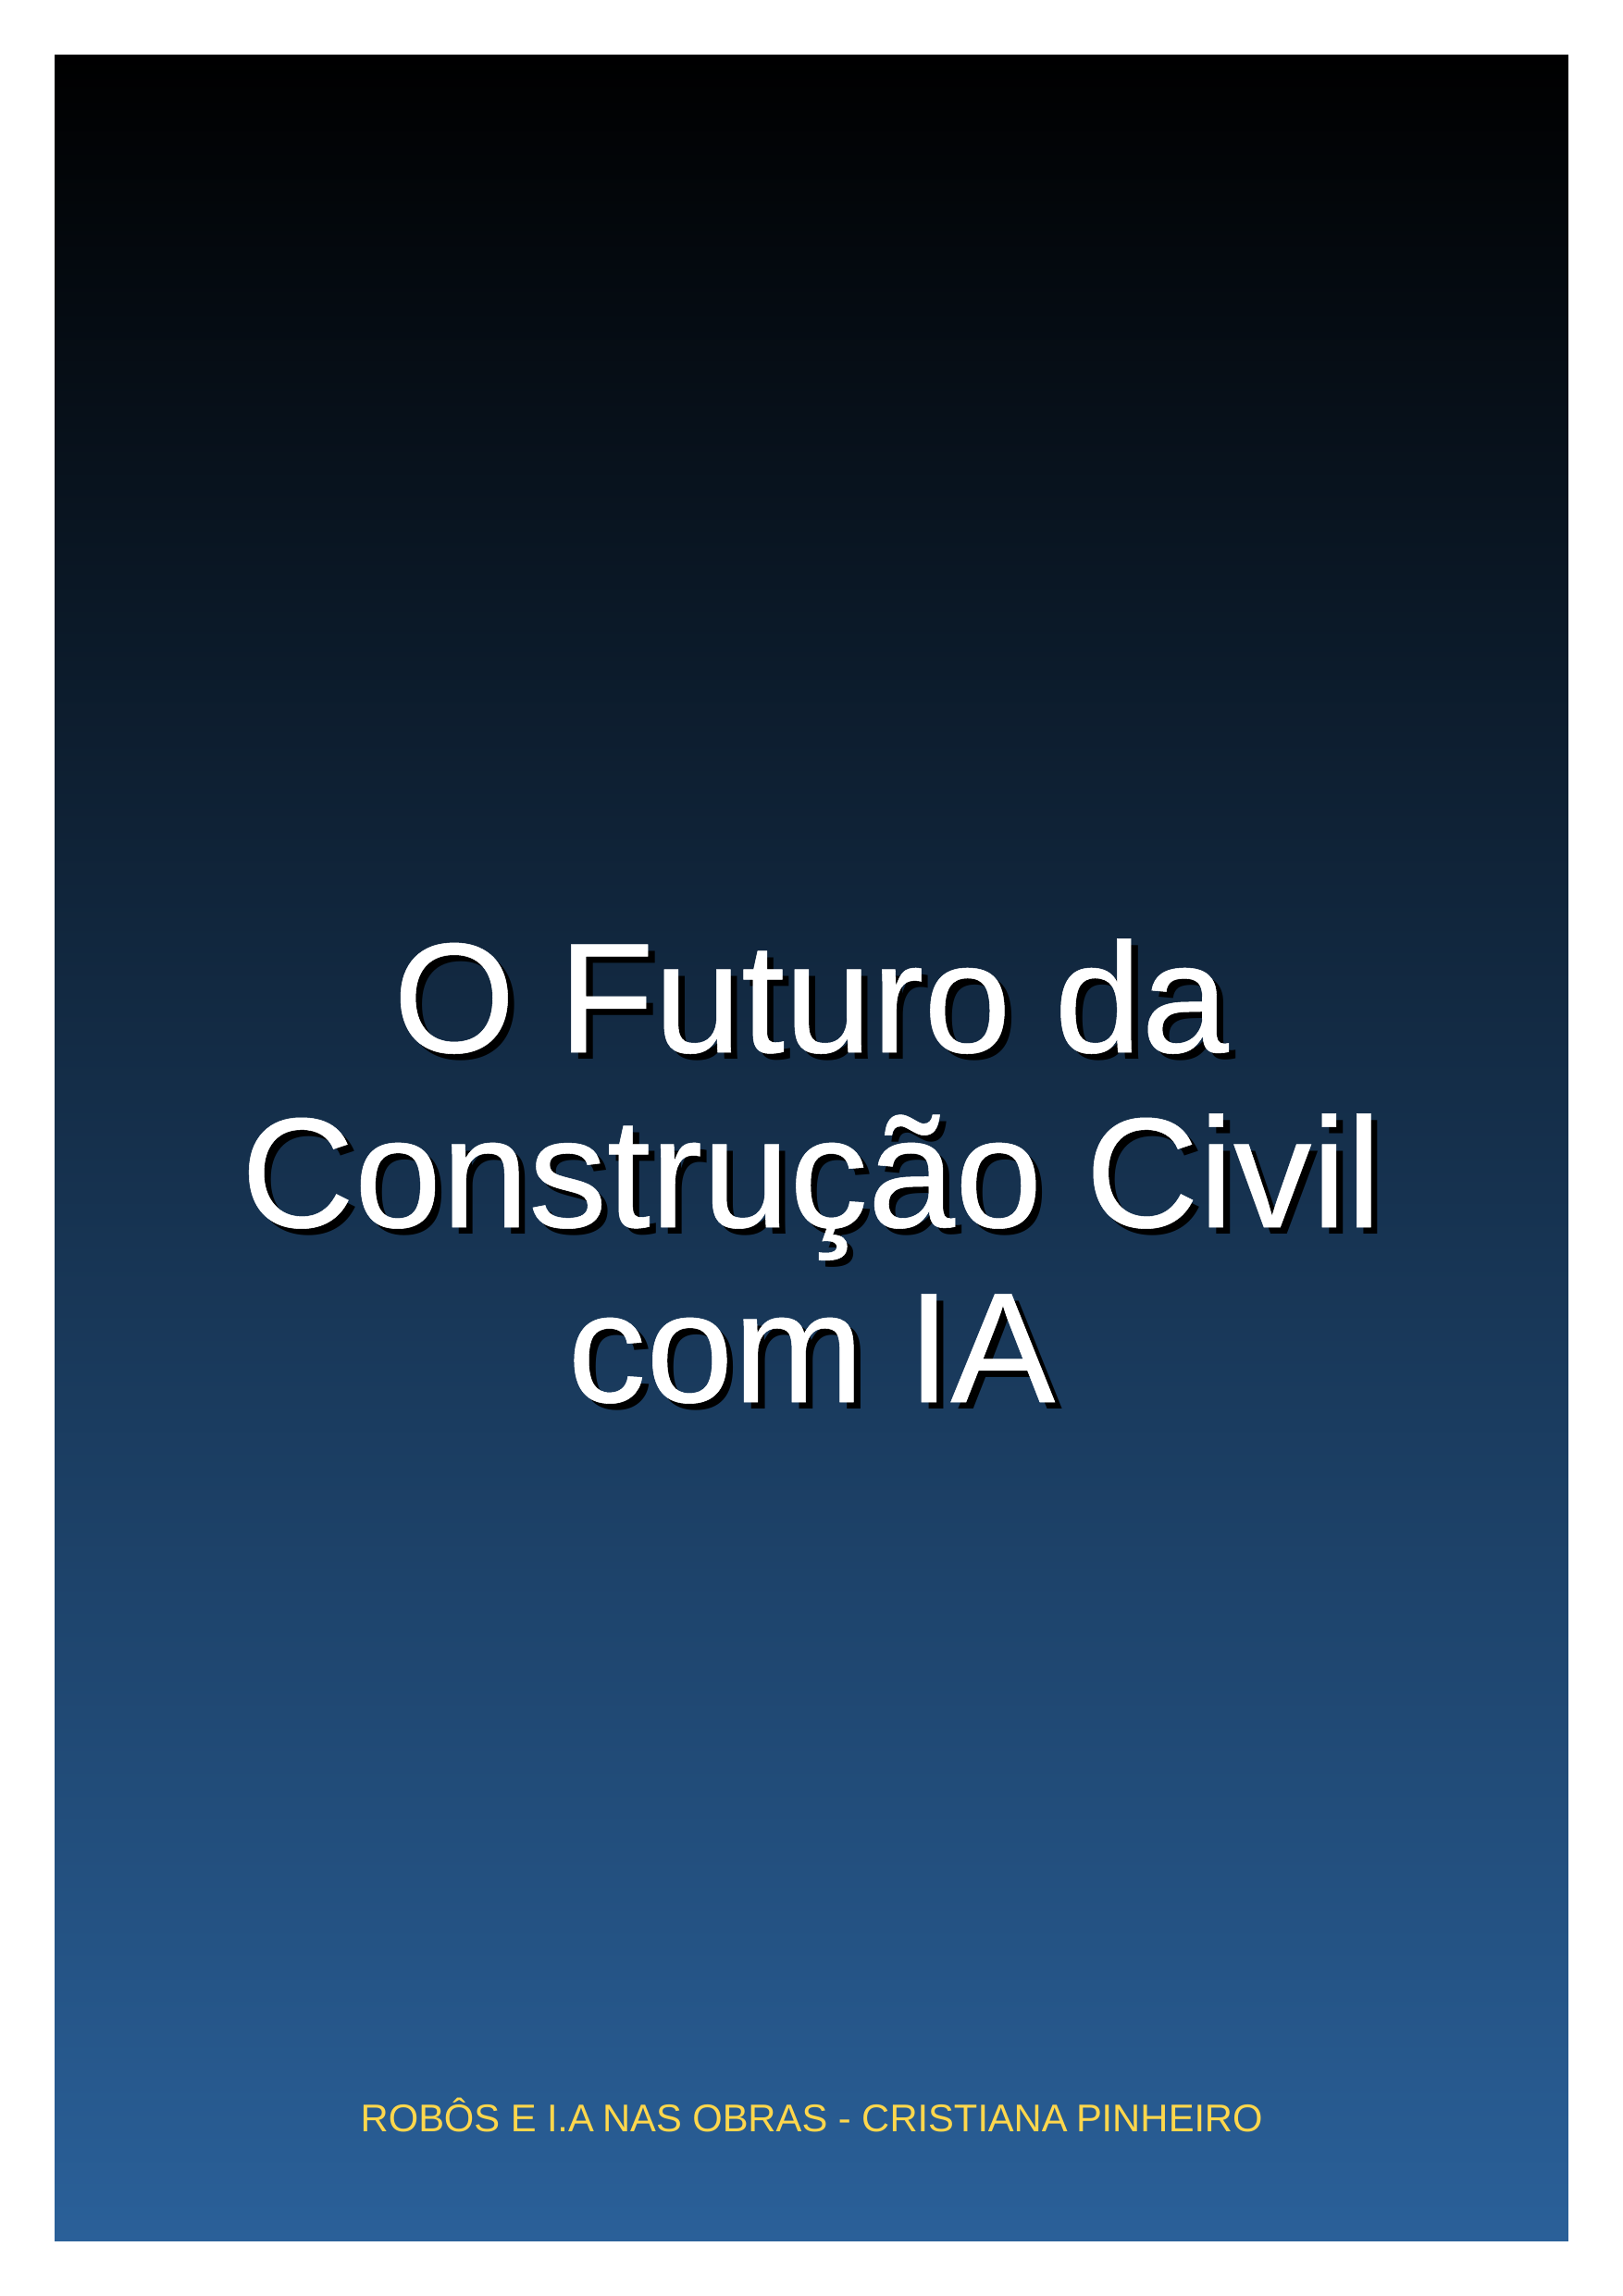

# O Futuro da Construção Civil com IA
Robôs e I.A nas Obras - Cristiana Pinheiro